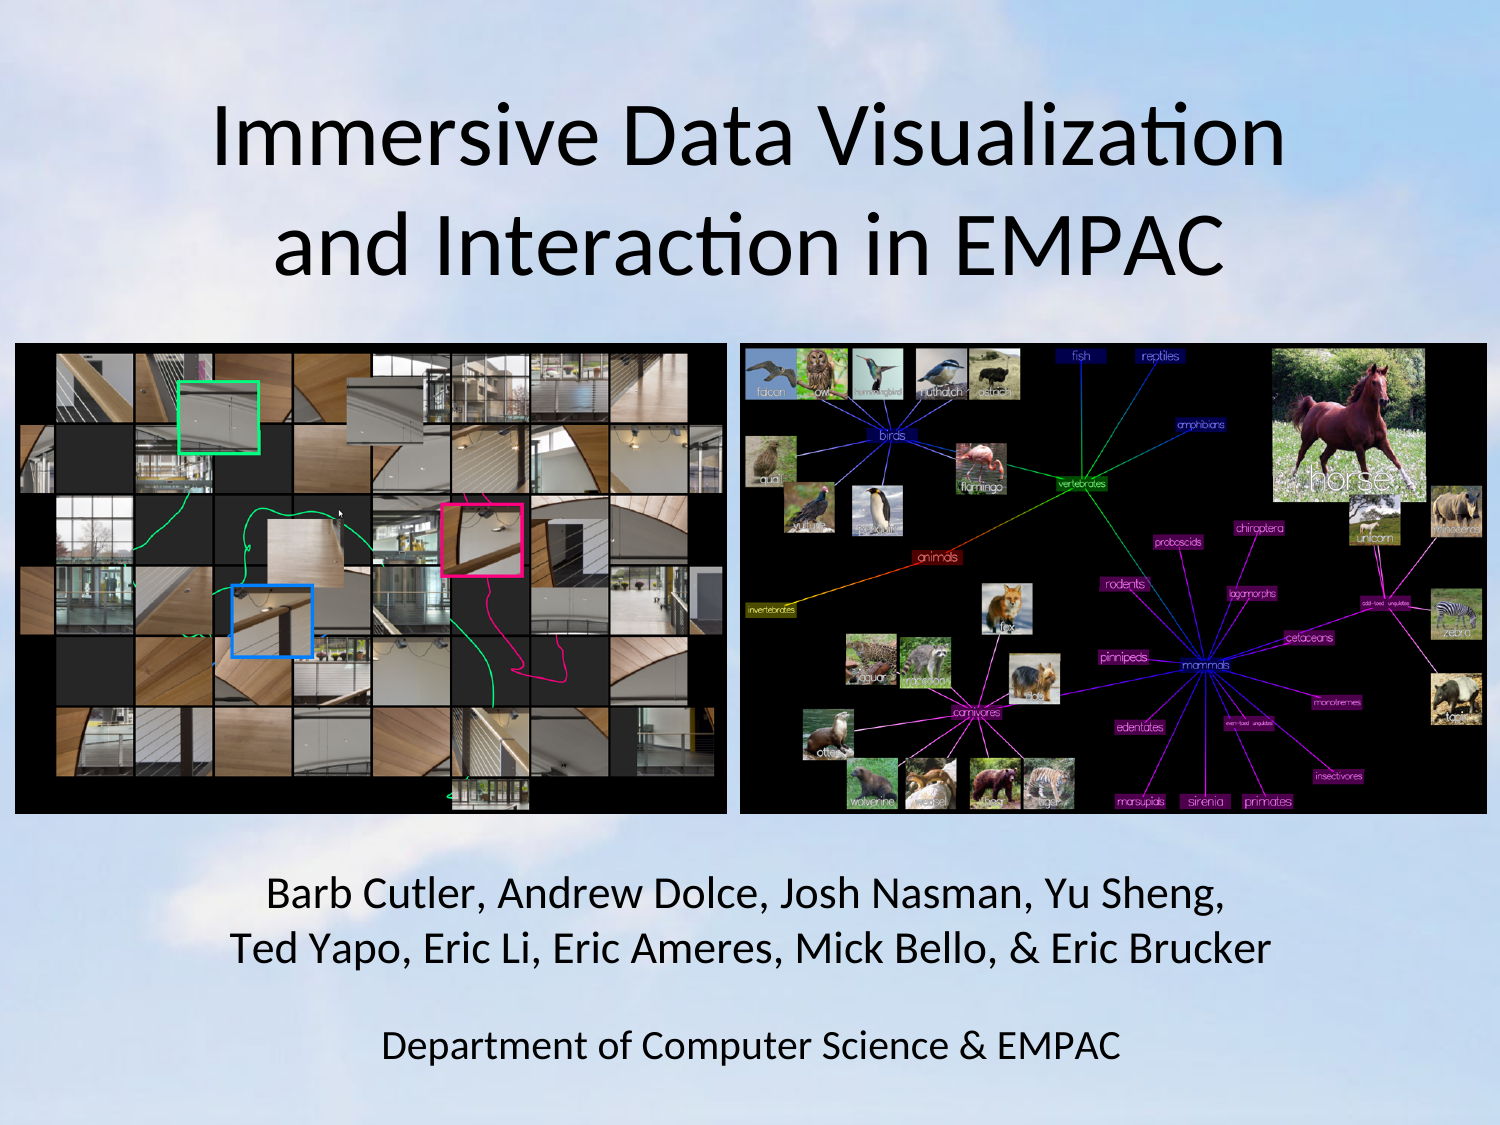

# Immersive Data Visualization and Interaction in EMPAC
Barb Cutler, Andrew Dolce, Josh Nasman, Yu Sheng,
Ted Yapo, Eric Li, Eric Ameres, Mick Bello, & Eric Brucker
Department of Computer Science & EMPAC